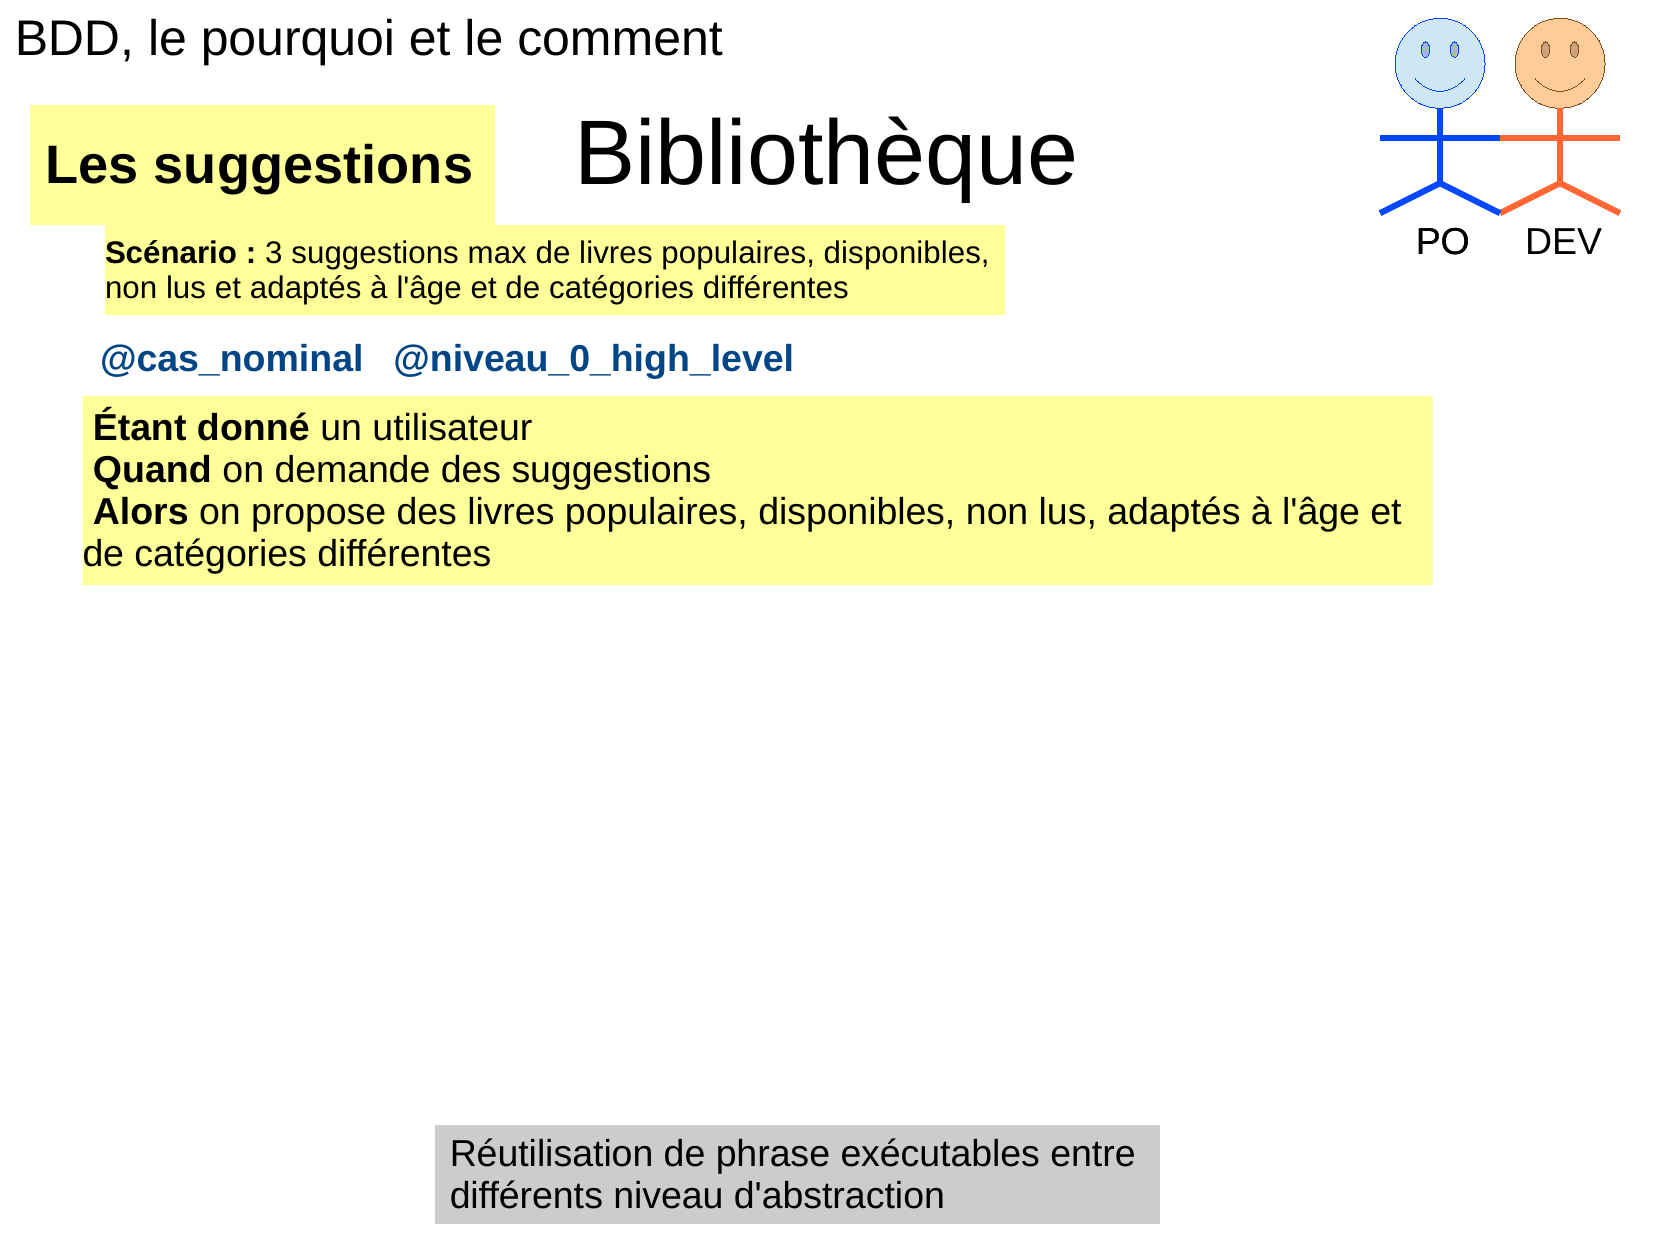

BDD, le pourquoi et le comment
 PO
 PO
 DEV
# Bibliothèque
 Les suggestions
Scénario : 3 suggestions max de livres populaires, disponibles, non lus et adaptés à l'âge et de catégories différentes
@cas_nominal
@niveau_0_high_level
 Étant donné un utilisateur
 Quand on demande des suggestions
 Alors on propose des livres populaires, disponibles, non lus, adaptés à l'âge et de catégories différentes
Réutilisation de phrase exécutables entre différents niveau d'abstraction